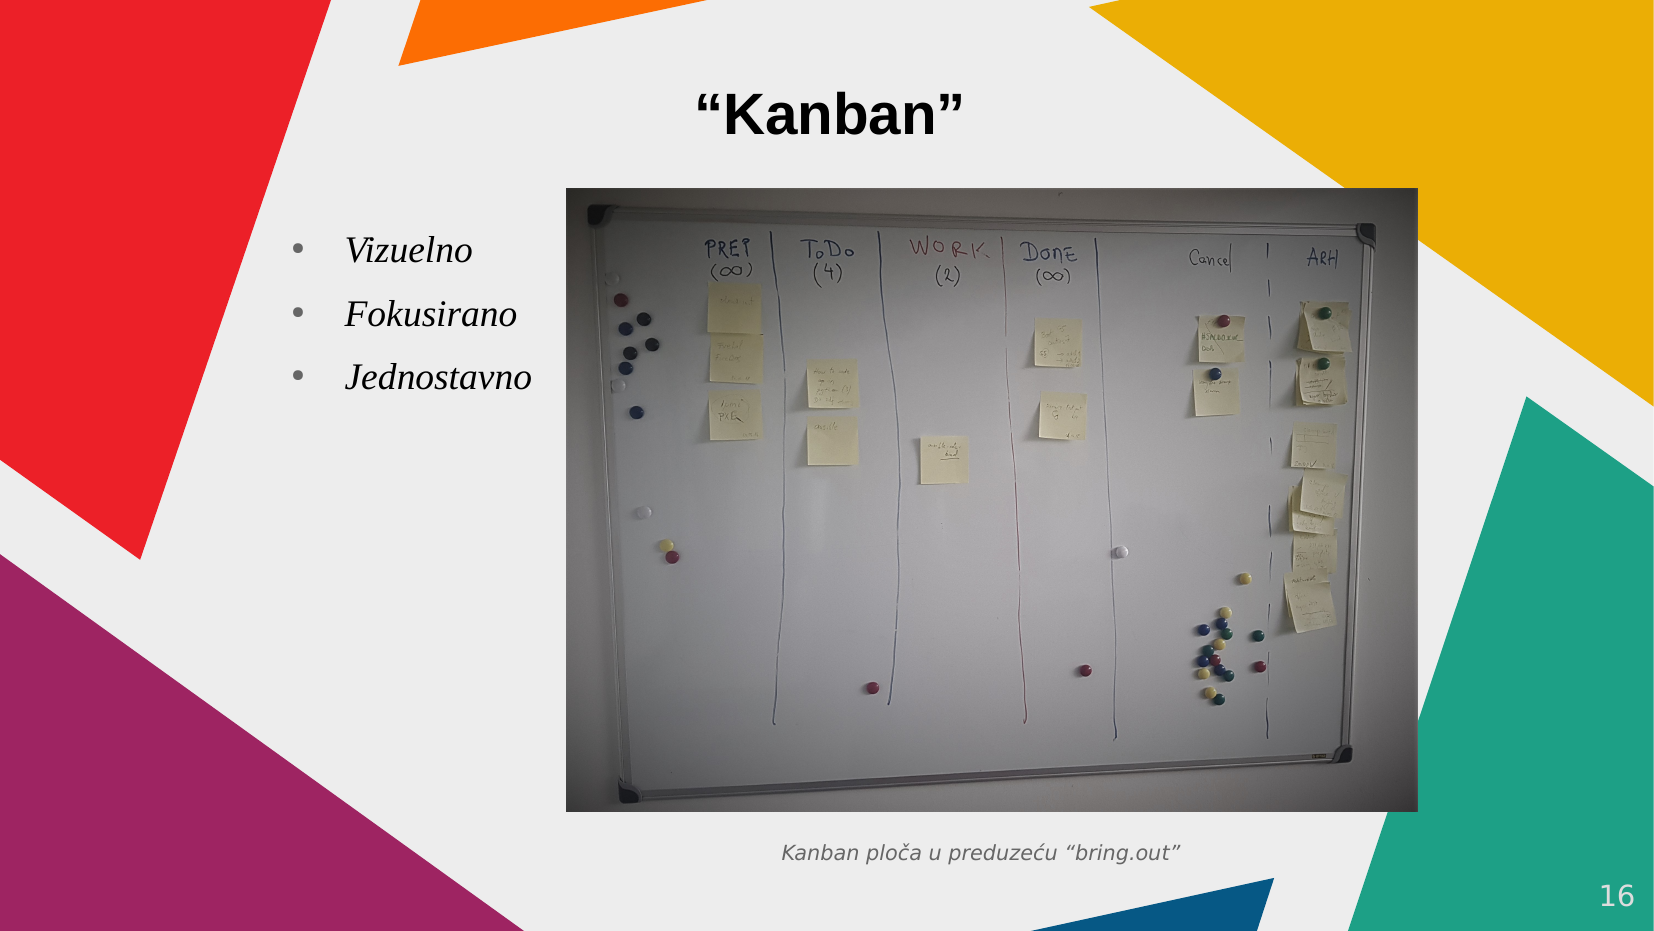

# “Kanban”
Vizuelno
Fokusirano
Jednostavno
Kanban ploča u preduzeću “bring.out”
16